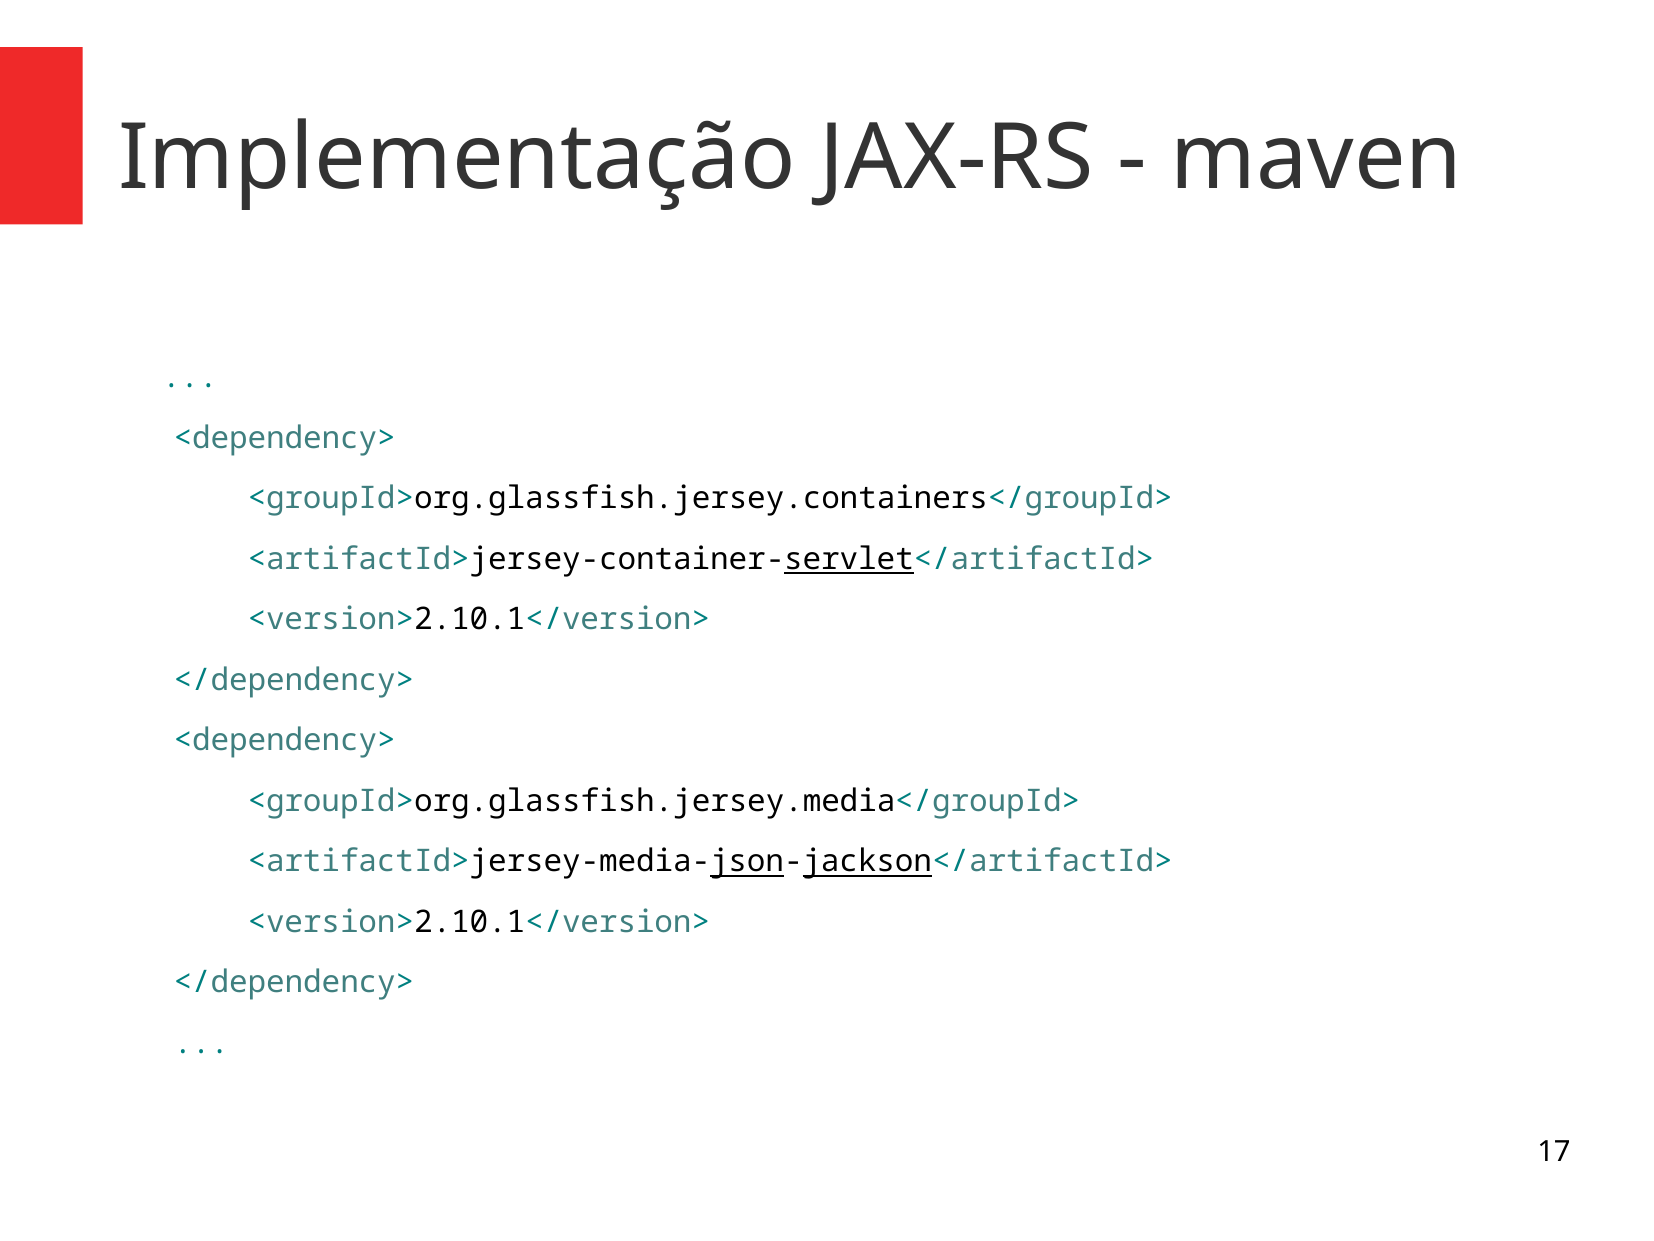

# Implementação JAX-RS - maven
...
 <dependency>
 <groupId>org.glassfish.jersey.containers</groupId>
 <artifactId>jersey-container-servlet</artifactId>
 <version>2.10.1</version>
 </dependency>
 <dependency>
 <groupId>org.glassfish.jersey.media</groupId>
 <artifactId>jersey-media-json-jackson</artifactId>
 <version>2.10.1</version>
 </dependency>
 ...
17